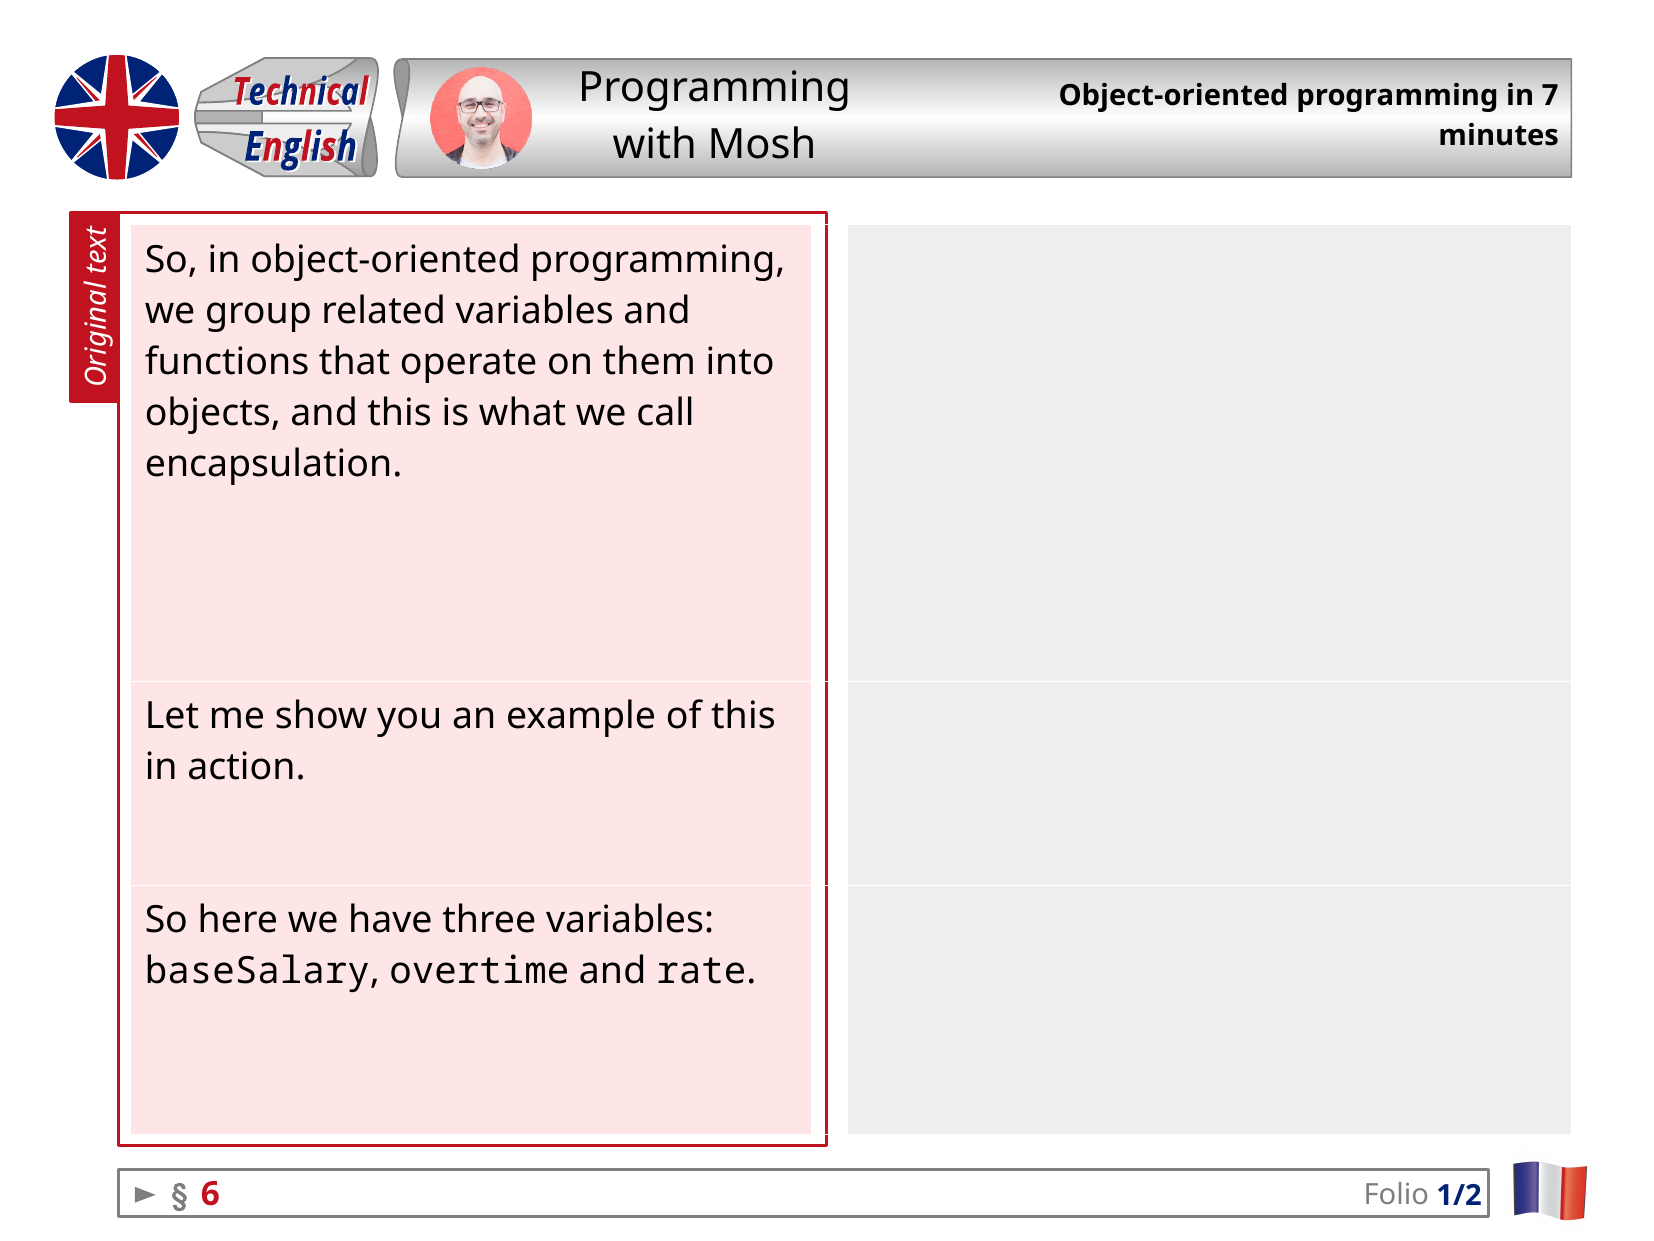

#
| So, in object-oriented programming, we group related variables and functions that operate on them into objects, and this is what we call encapsulation. | | |
| --- | --- | --- |
| Let me show you an example of this in action. | | |
| So here we have three variables: baseSalary, overtime and rate. | | |
6
1/2